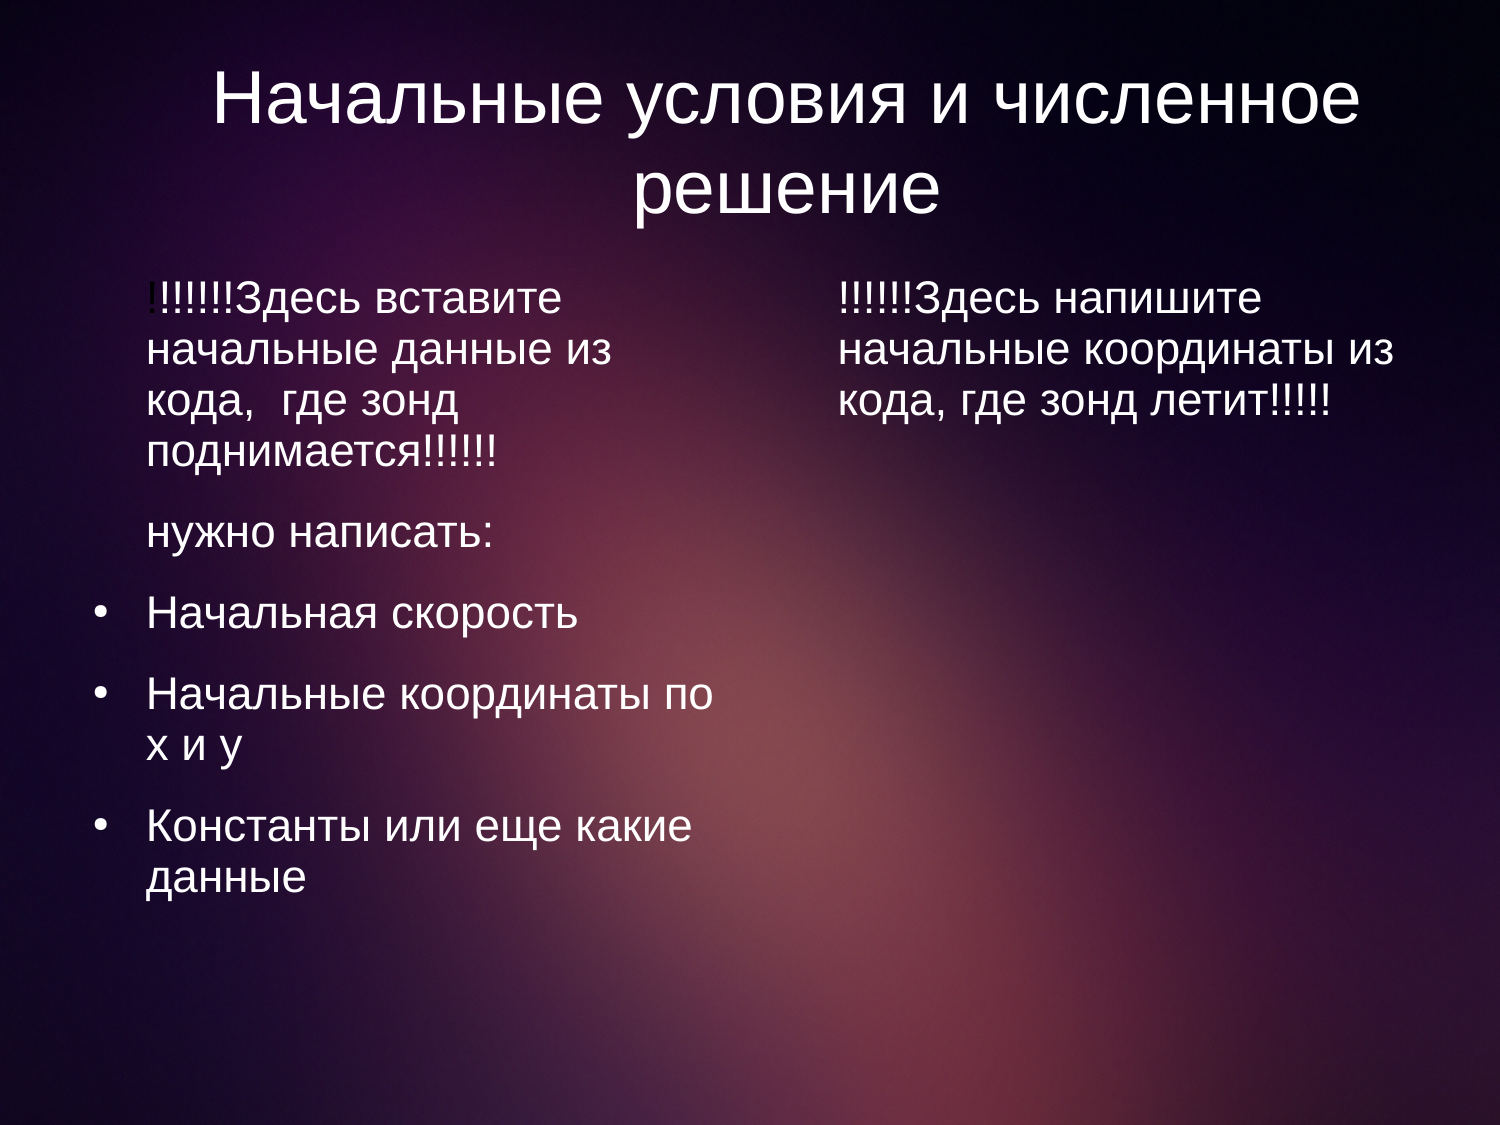

# Начальные условия и численное решение
!!!!!!!Здесь вставите начальные данные из кода, где зонд поднимается!!!!!!
нужно написать:
Начальная скорость
Начальные координаты по x и y
Константы или еще какие данные
!!!!!!Здесь напишите начальные координаты из кода, где зонд летит!!!!!